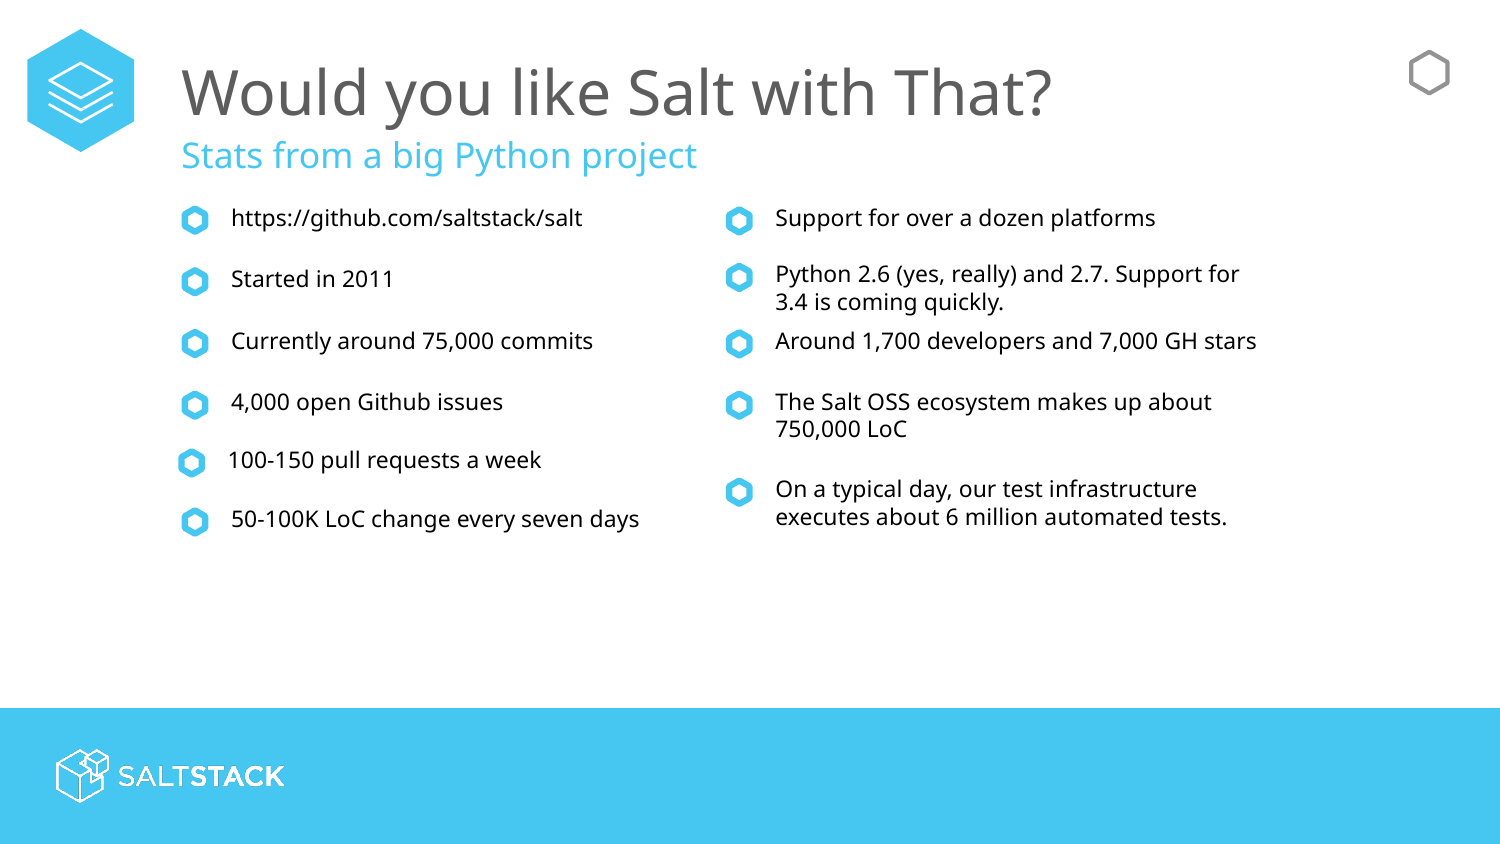

Would you like Salt with That?
Stats from a big Python project
Support for over a dozen platforms
https://github.com/saltstack/salt
Python 2.6 (yes, really) and 2.7. Support for 3.4 is coming quickly.
Started in 2011
Currently around 75,000 commits
Around 1,700 developers and 7,000 GH stars
4,000 open Github issues
The Salt OSS ecosystem makes up about 750,000 LoC
100-150 pull requests a week
On a typical day, our test infrastructure executes about 6 million automated tests.
50-100K LoC change every seven days